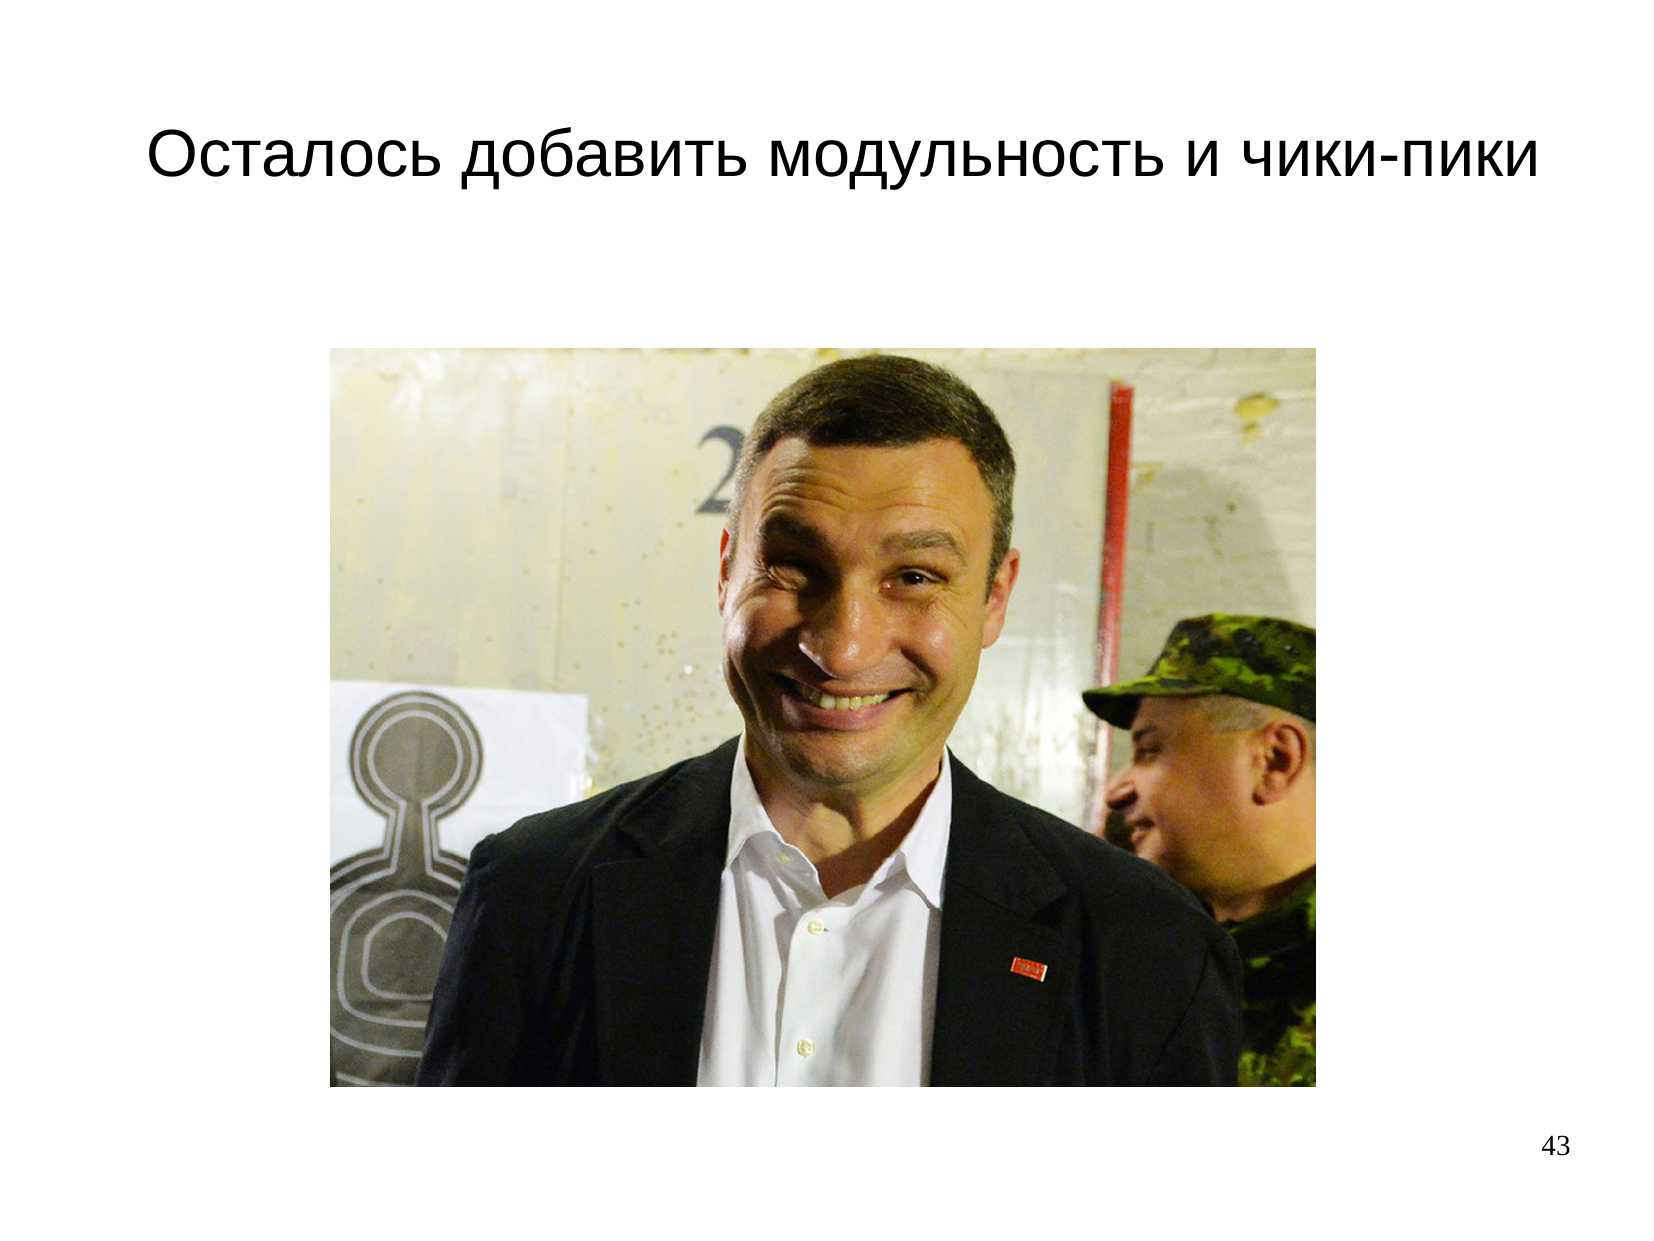

# Осталось добавить модульность и чики-пики
43